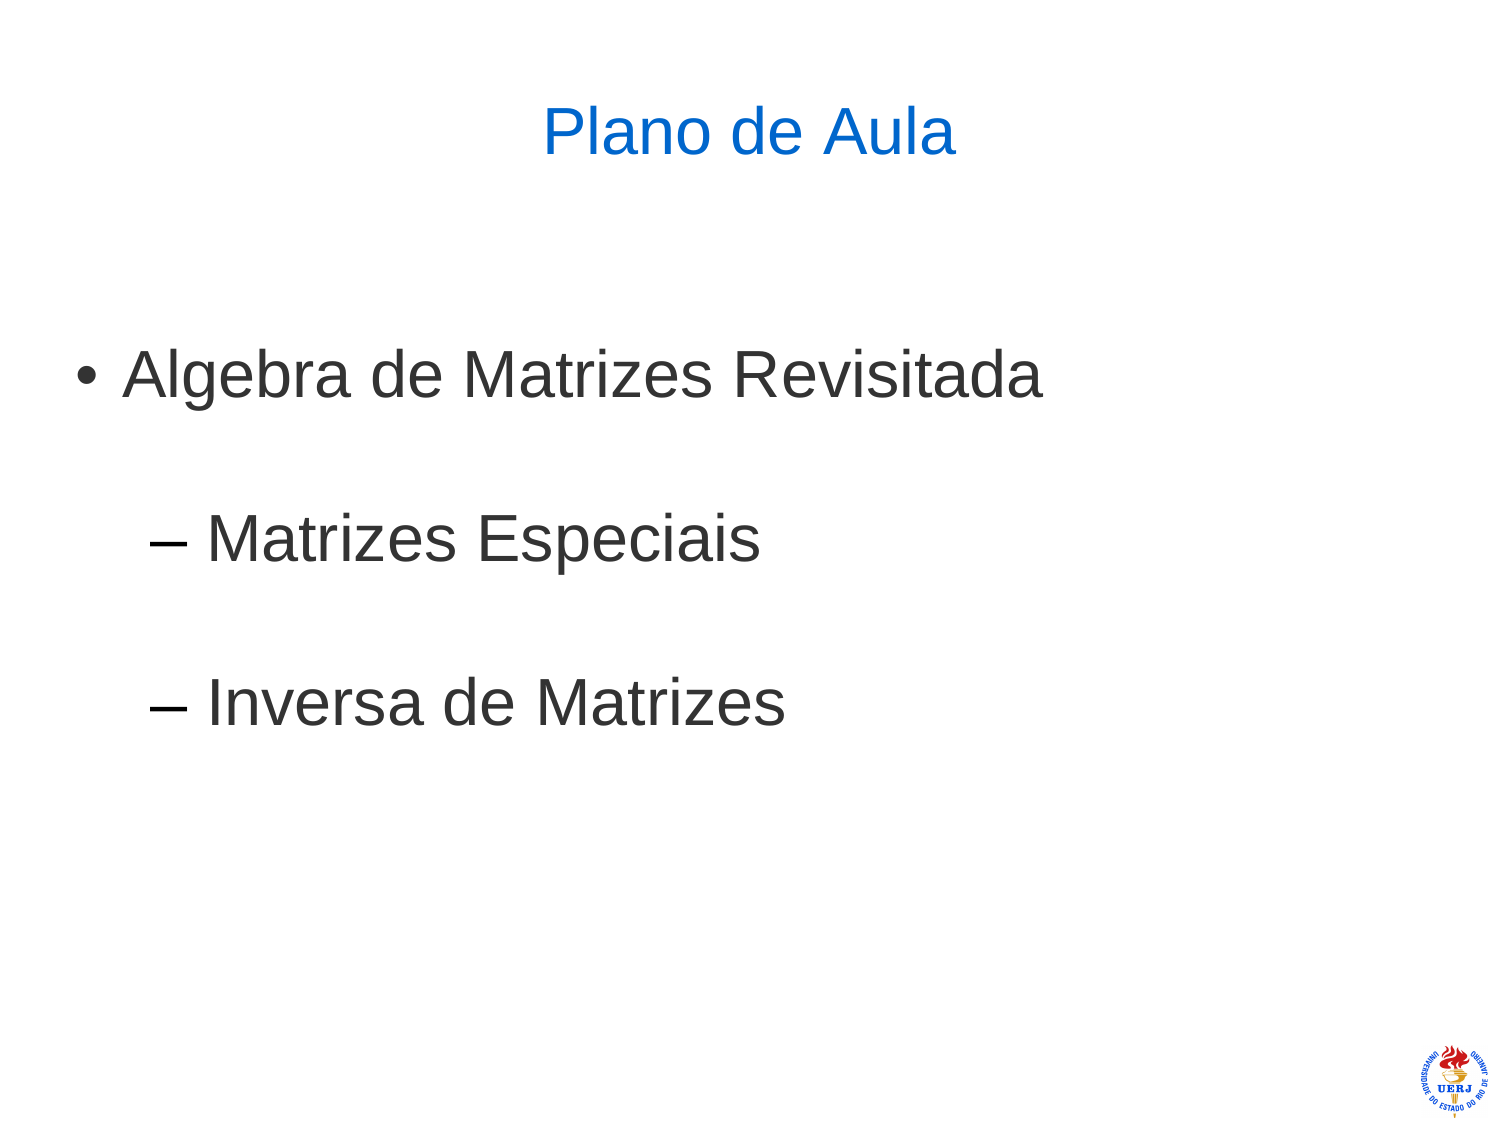

# Plano de Aula
Algebra de Matrizes Revisitada
 Matrizes Especiais
 Inversa de Matrizes